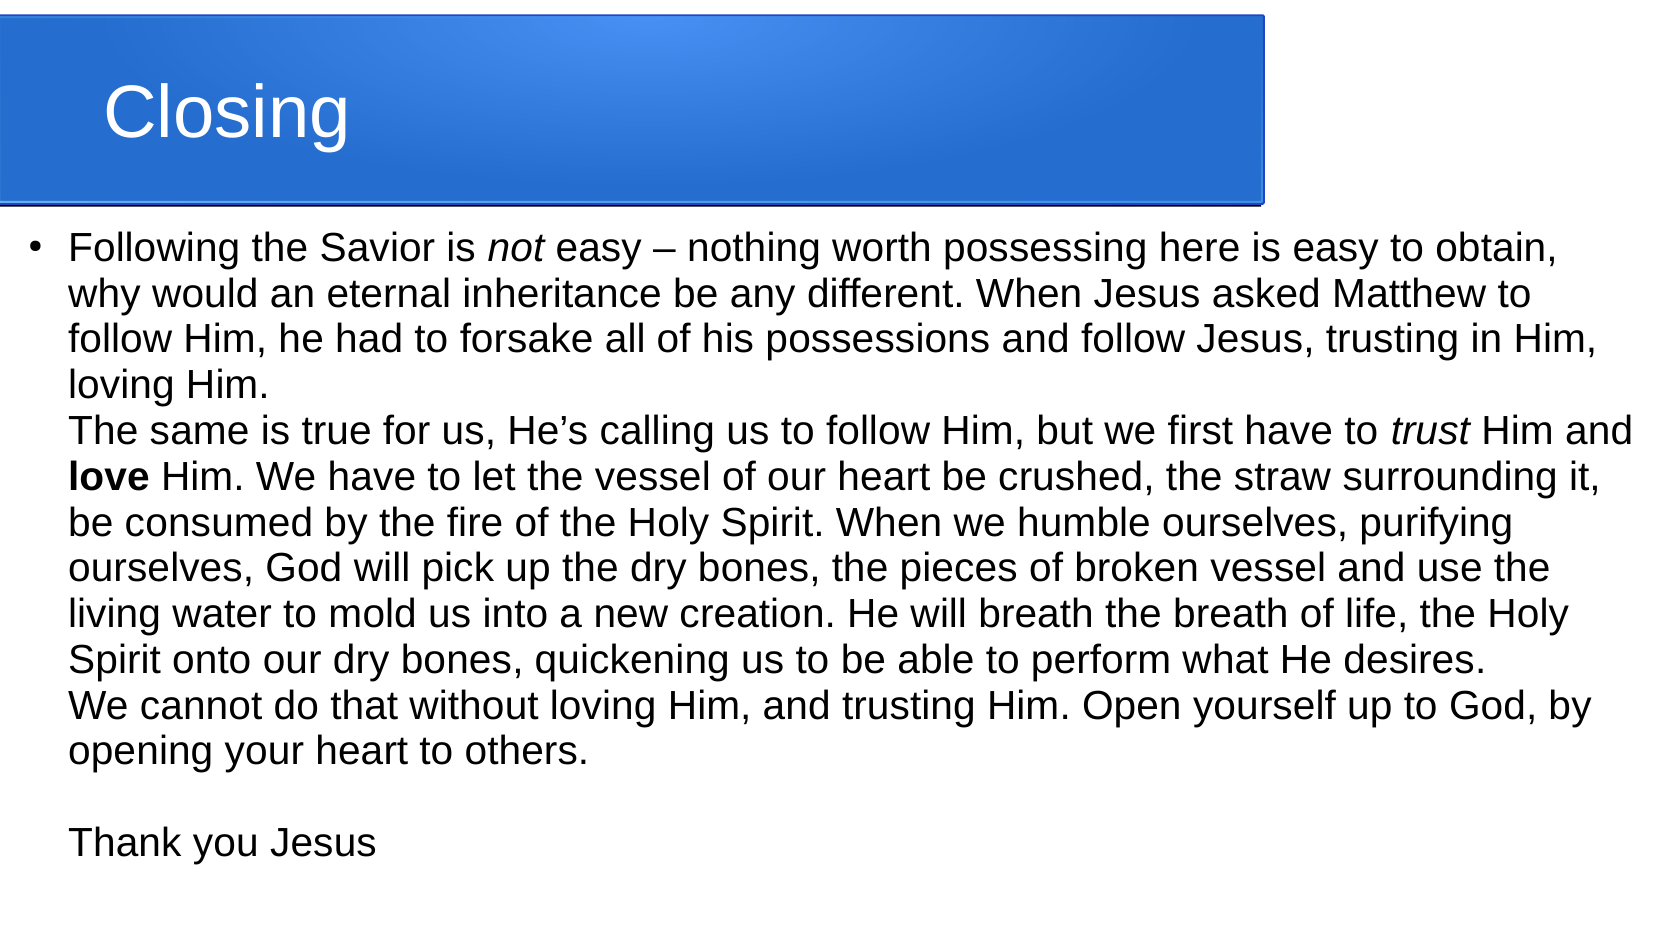

# Closing
Following the Savior is not easy – nothing worth possessing here is easy to obtain, why would an eternal inheritance be any different. When Jesus asked Matthew to follow Him, he had to forsake all of his possessions and follow Jesus, trusting in Him, loving Him.
The same is true for us, He’s calling us to follow Him, but we first have to trust Him and love Him. We have to let the vessel of our heart be crushed, the straw surrounding it, be consumed by the fire of the Holy Spirit. When we humble ourselves, purifying ourselves, God will pick up the dry bones, the pieces of broken vessel and use the living water to mold us into a new creation. He will breath the breath of life, the Holy Spirit onto our dry bones, quickening us to be able to perform what He desires.
We cannot do that without loving Him, and trusting Him. Open yourself up to God, by opening your heart to others.
Thank you Jesus